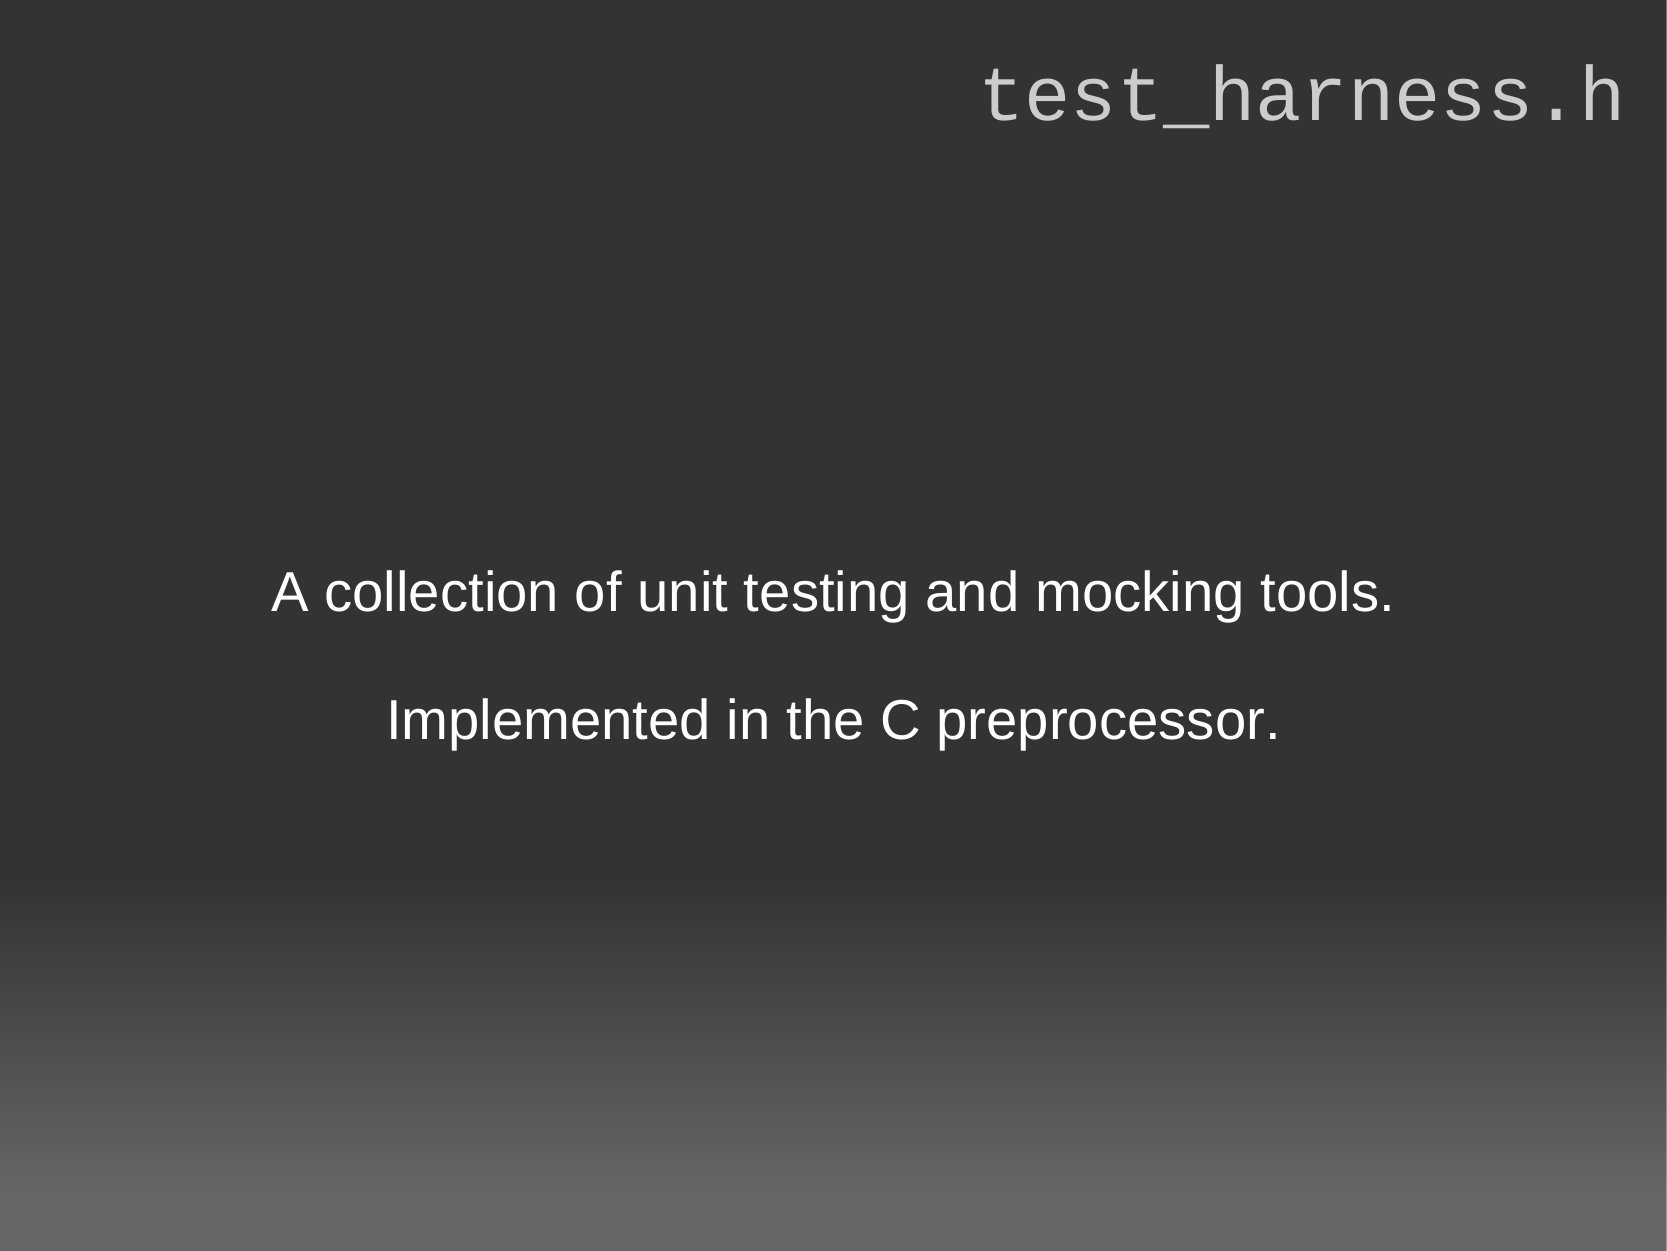

# test_harness.h
A collection of unit testing and mocking tools.
Implemented in the C preprocessor.